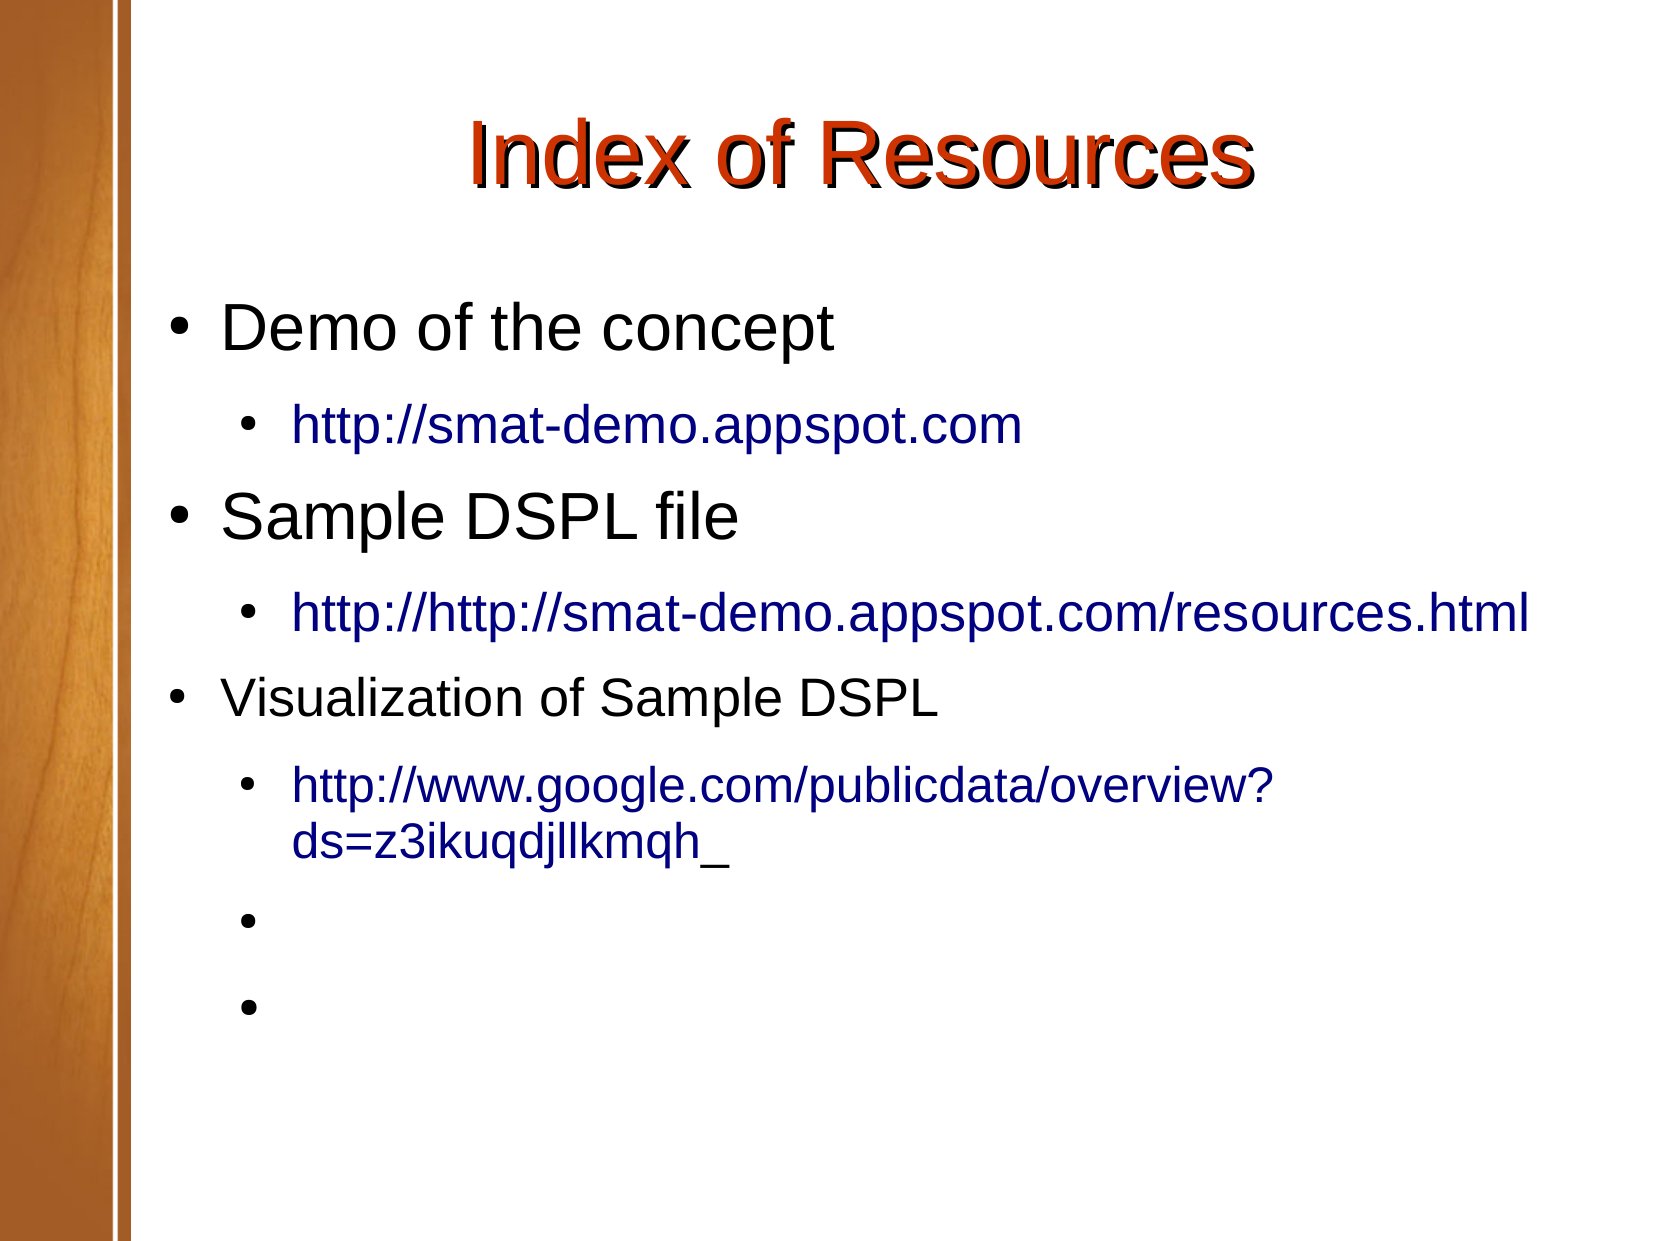

# Index of Resources
Demo of the concept
http://smat-demo.appspot.com
Sample DSPL file
http://http://smat-demo.appspot.com/resources.html
Visualization of Sample DSPL
http://www.google.com/publicdata/overview?ds=z3ikuqdjllkmqh_